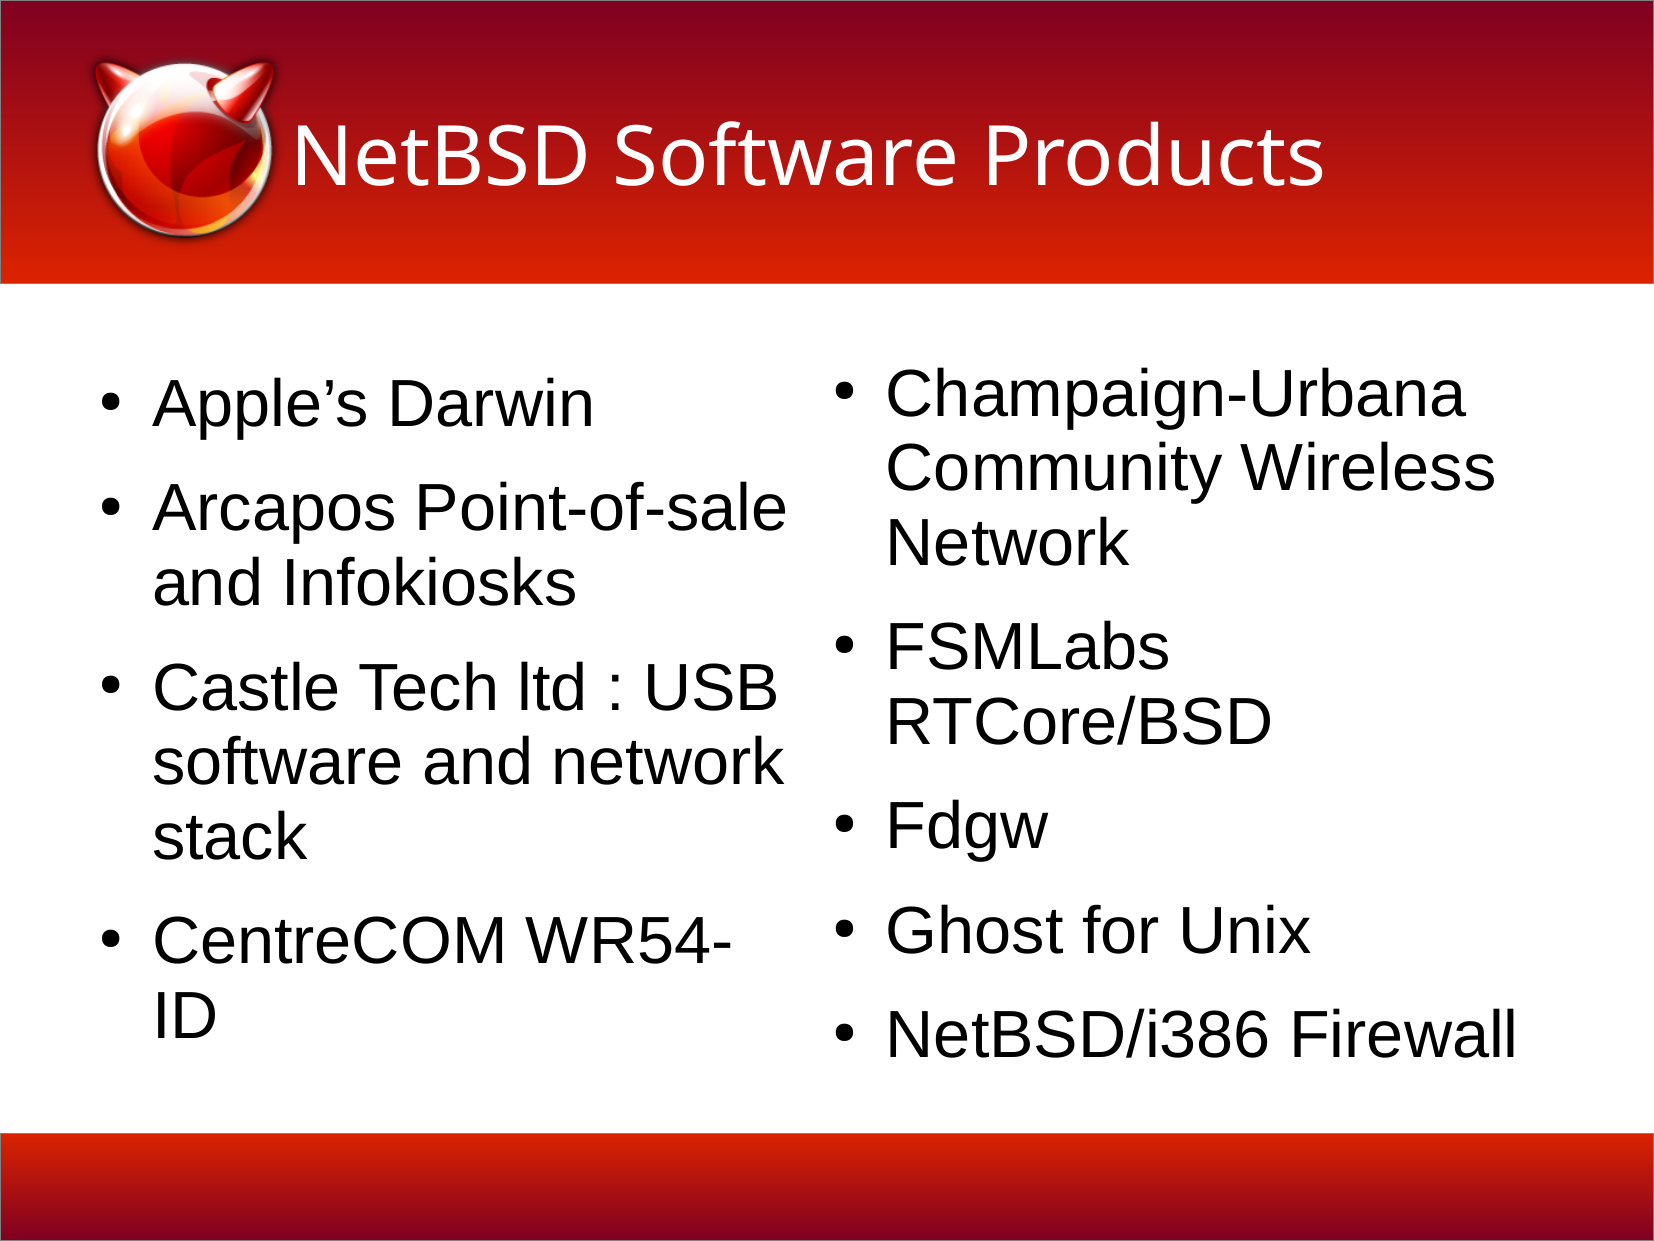

# NetBSD Software Products
Champaign-Urbana Community Wireless Network
FSMLabs RTCore/BSD
Fdgw
Ghost for Unix
NetBSD/i386 Firewall
Apple’s Darwin
Arcapos Point-of-sale and Infokiosks
Castle Tech ltd : USB software and network stack
CentreCOM WR54-ID